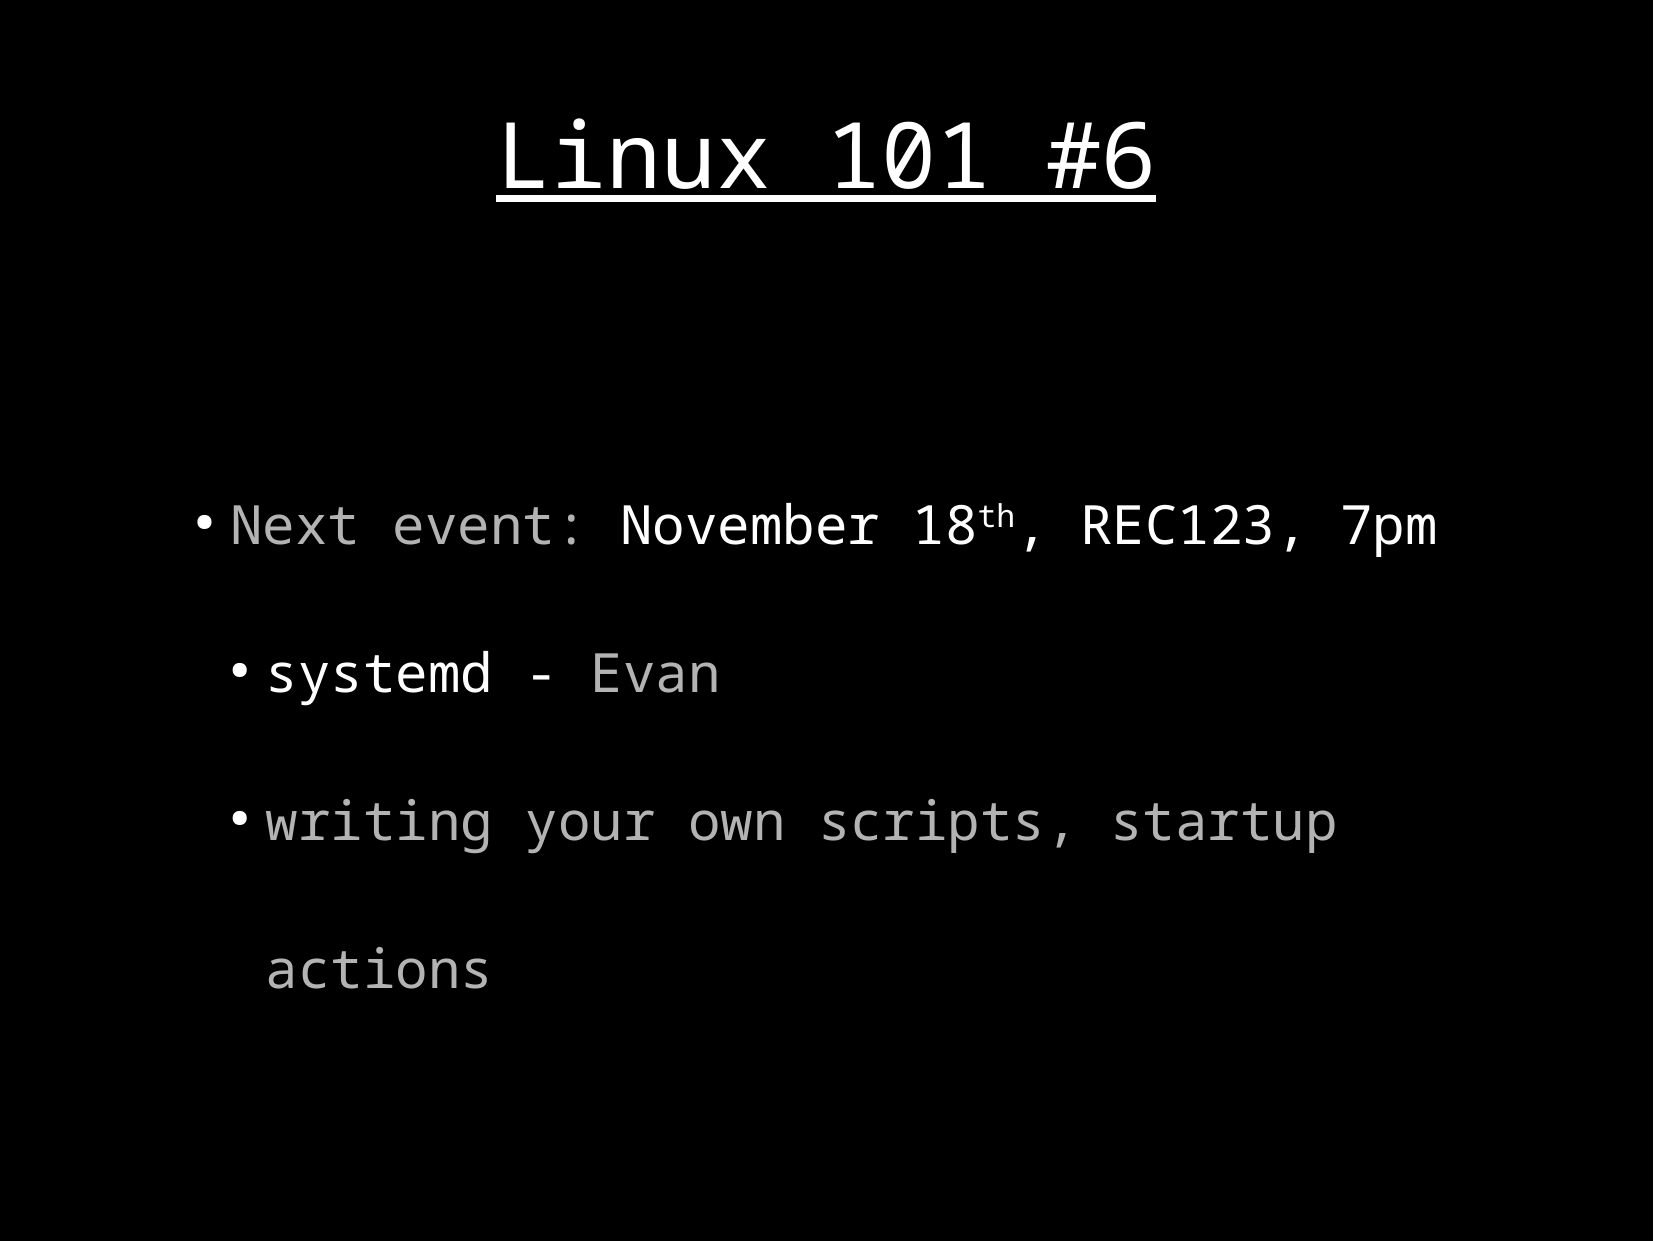

# Linux 101 #6
Next event: November 18th, REC123, 7pm
systemd - Evan
writing your own scripts, startup actions